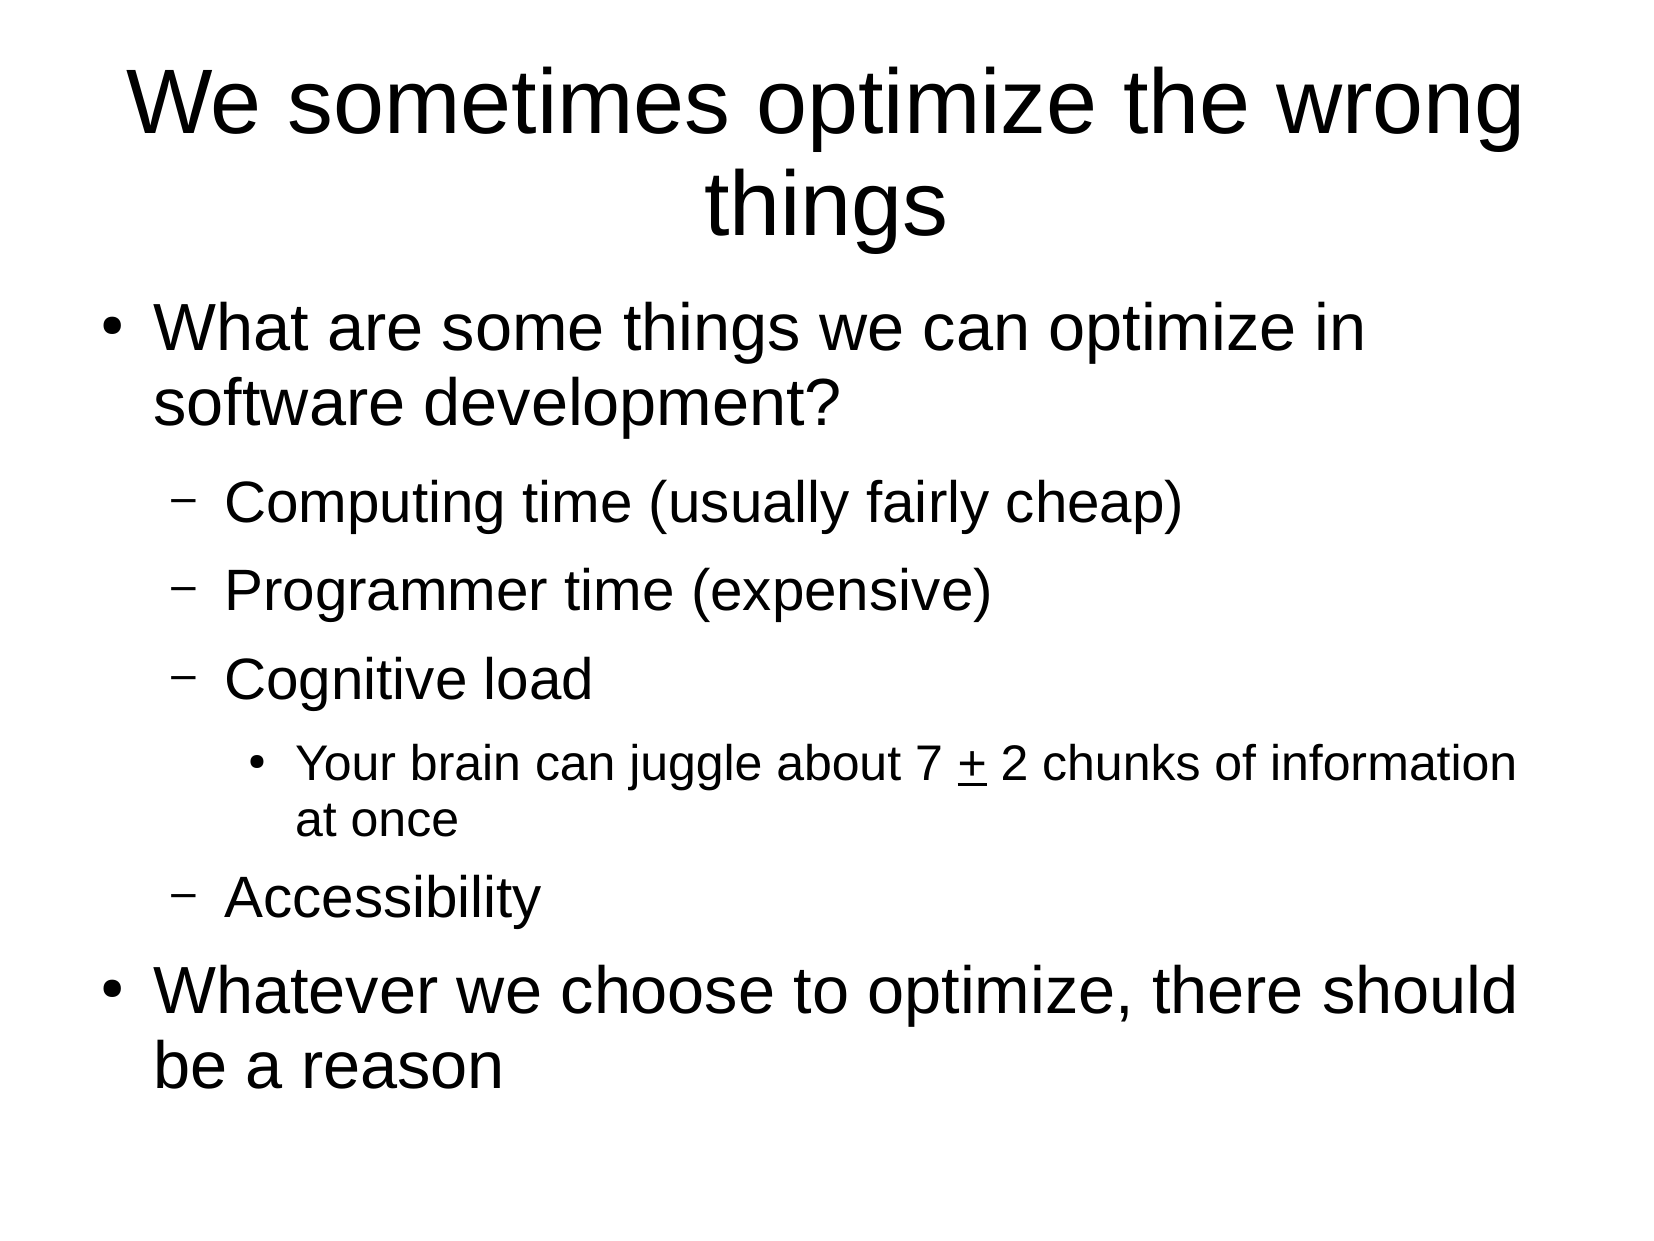

# We sometimes optimize the wrong things
What are some things we can optimize in software development?
Computing time (usually fairly cheap)
Programmer time (expensive)
Cognitive load
Your brain can juggle about 7 + 2 chunks of information at once
Accessibility
Whatever we choose to optimize, there should be a reason